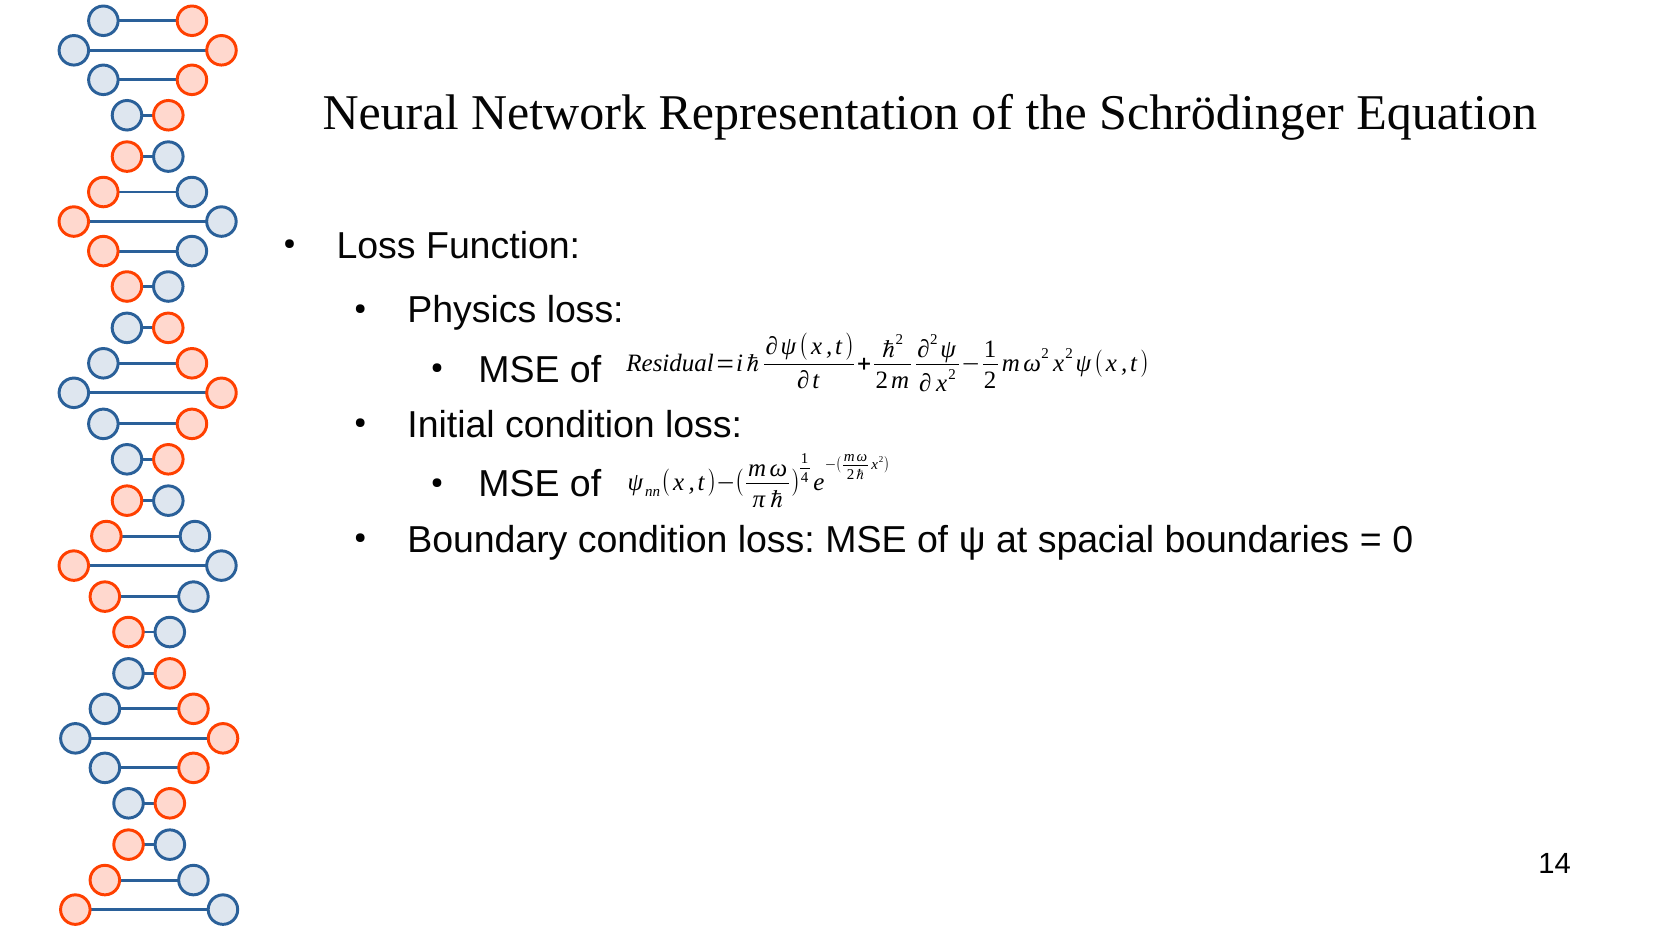

# Neural Network Representation of the Schrödinger Equation
Loss Function:
Physics loss:
MSE of
Initial condition loss:
MSE of
Boundary condition loss: MSE of ψ at spacial boundaries = 0
14